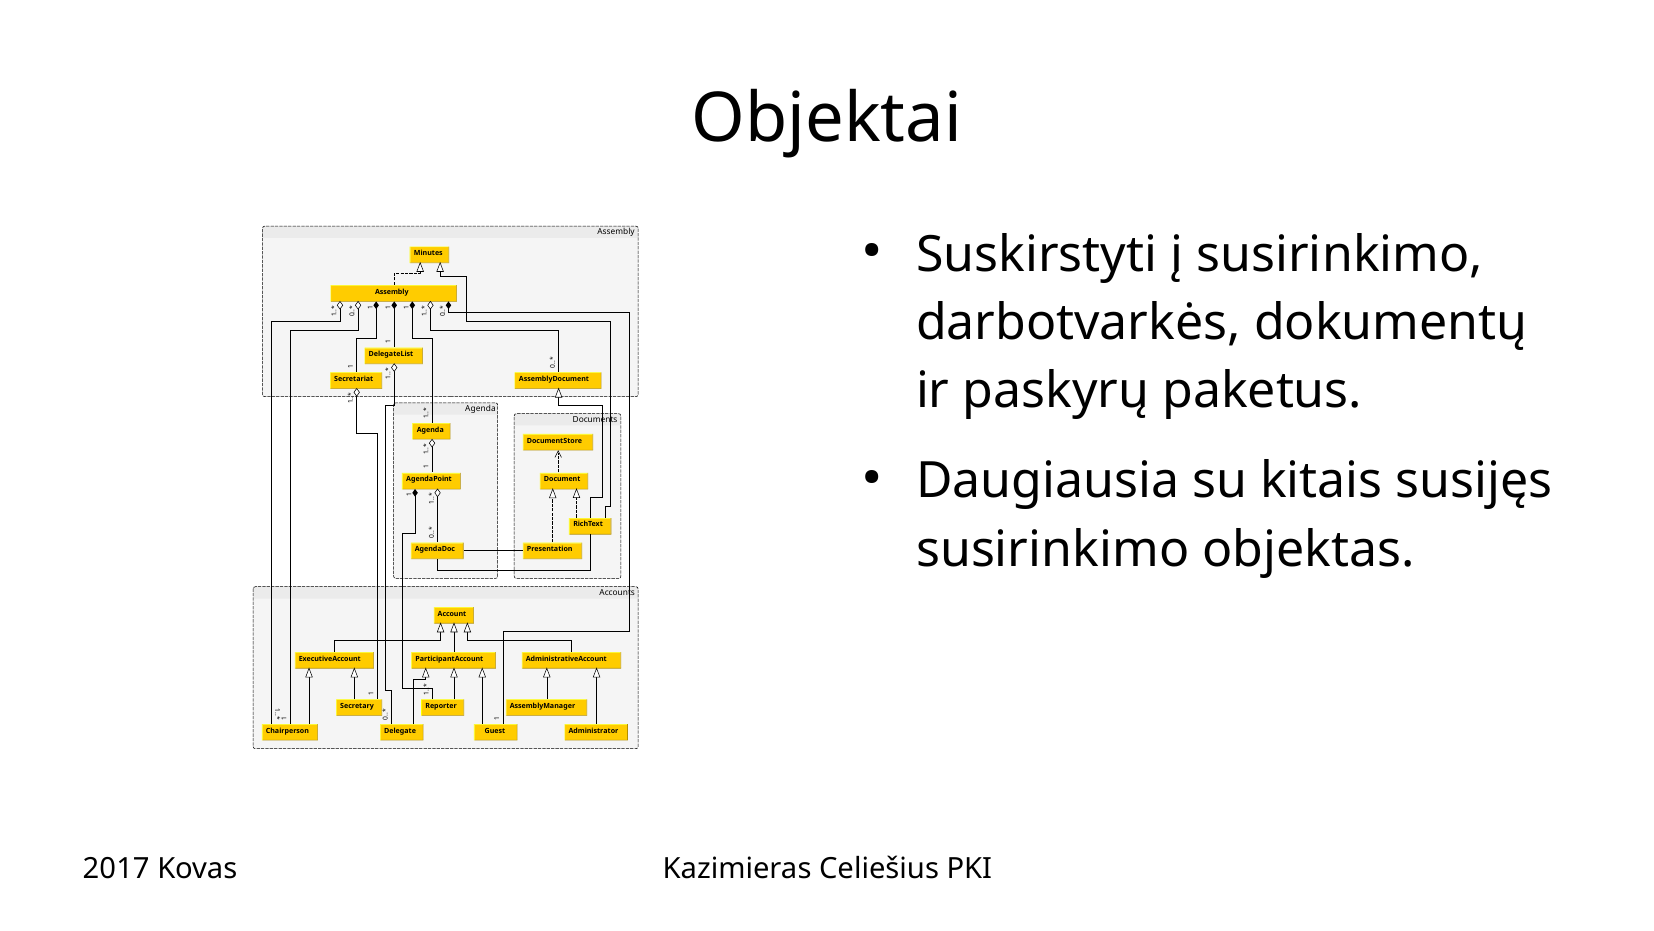

# Objektai
Suskirstyti į susirinkimo, darbotvarkės, dokumentų ir paskyrų paketus.
Daugiausia su kitais susijęs susirinkimo objektas.
2017 Kovas
Kazimieras Celiešius PKI